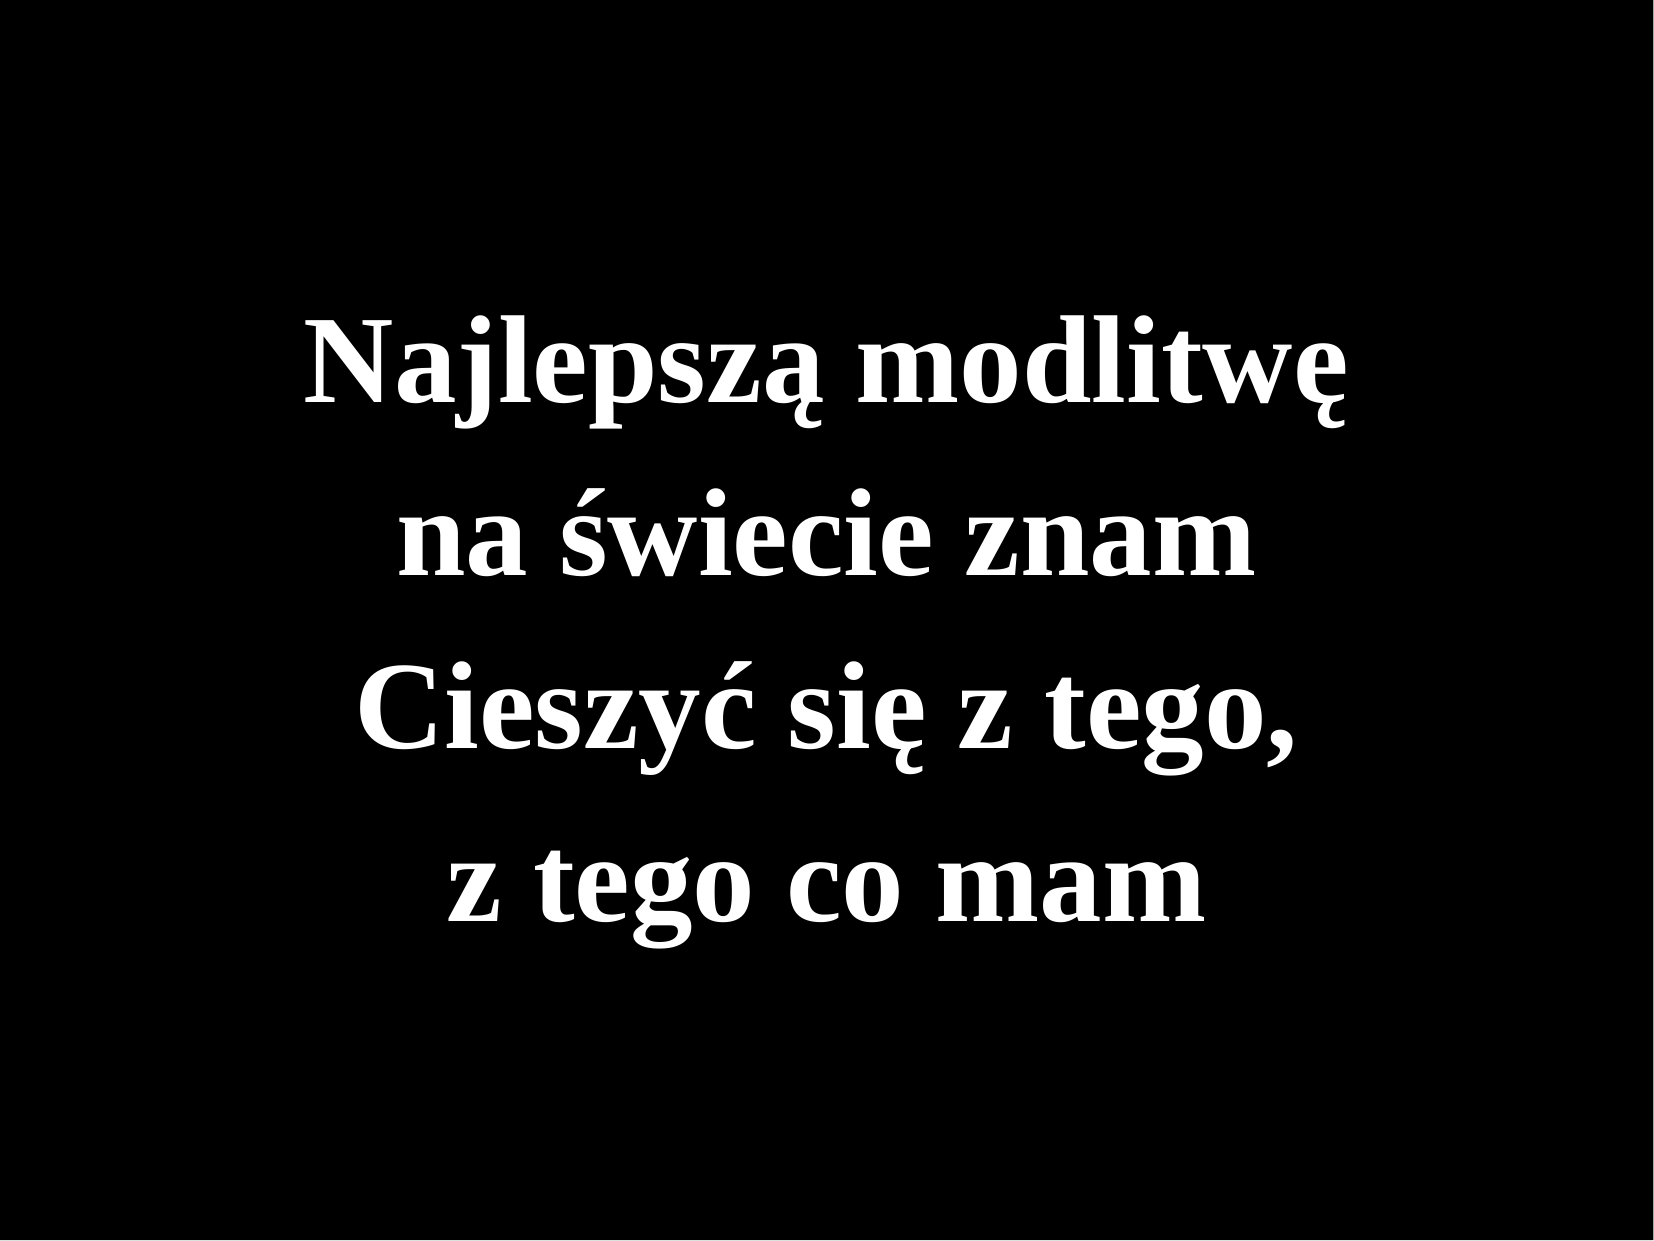

# Najlepszą modlitwę ppp na świecie znam ppp Cieszyć się z tego, ppp z tego co mam